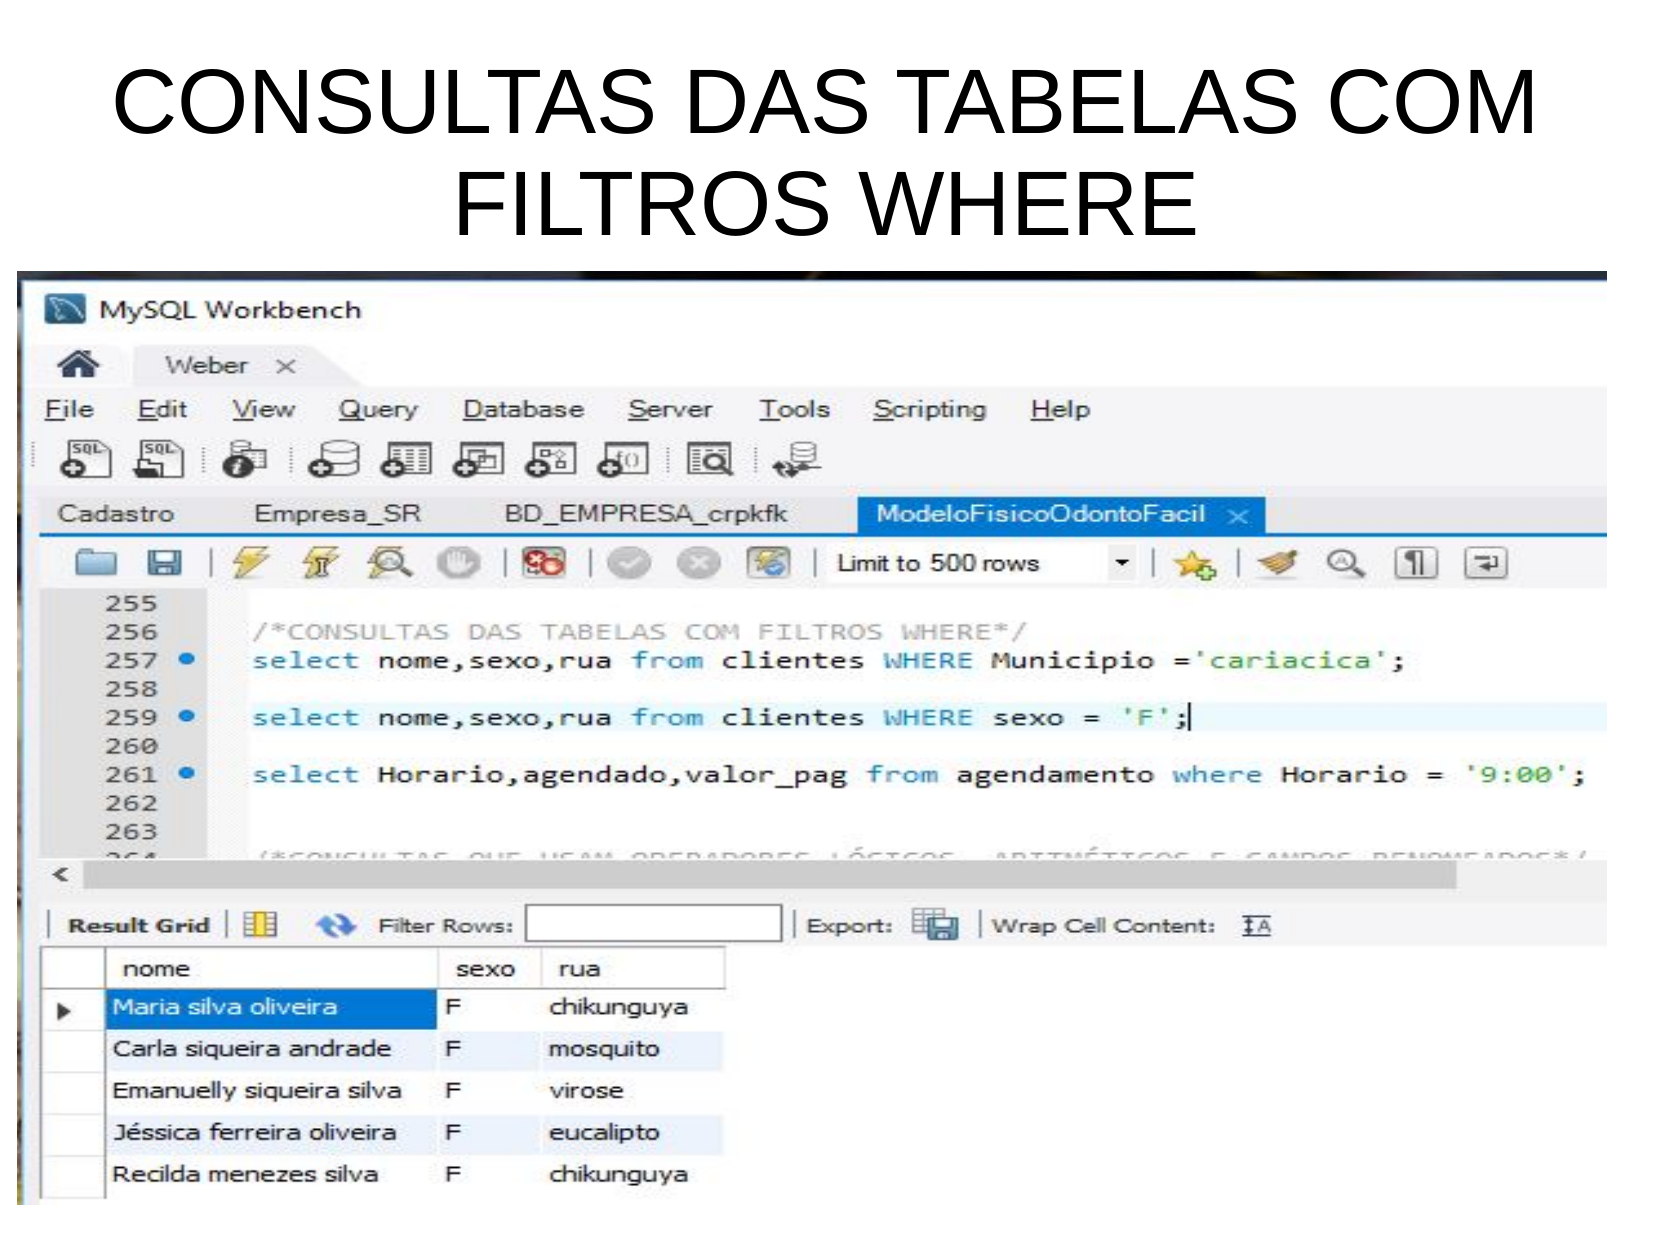

# CONSULTAS DAS TABELAS COM FILTROS WHERE